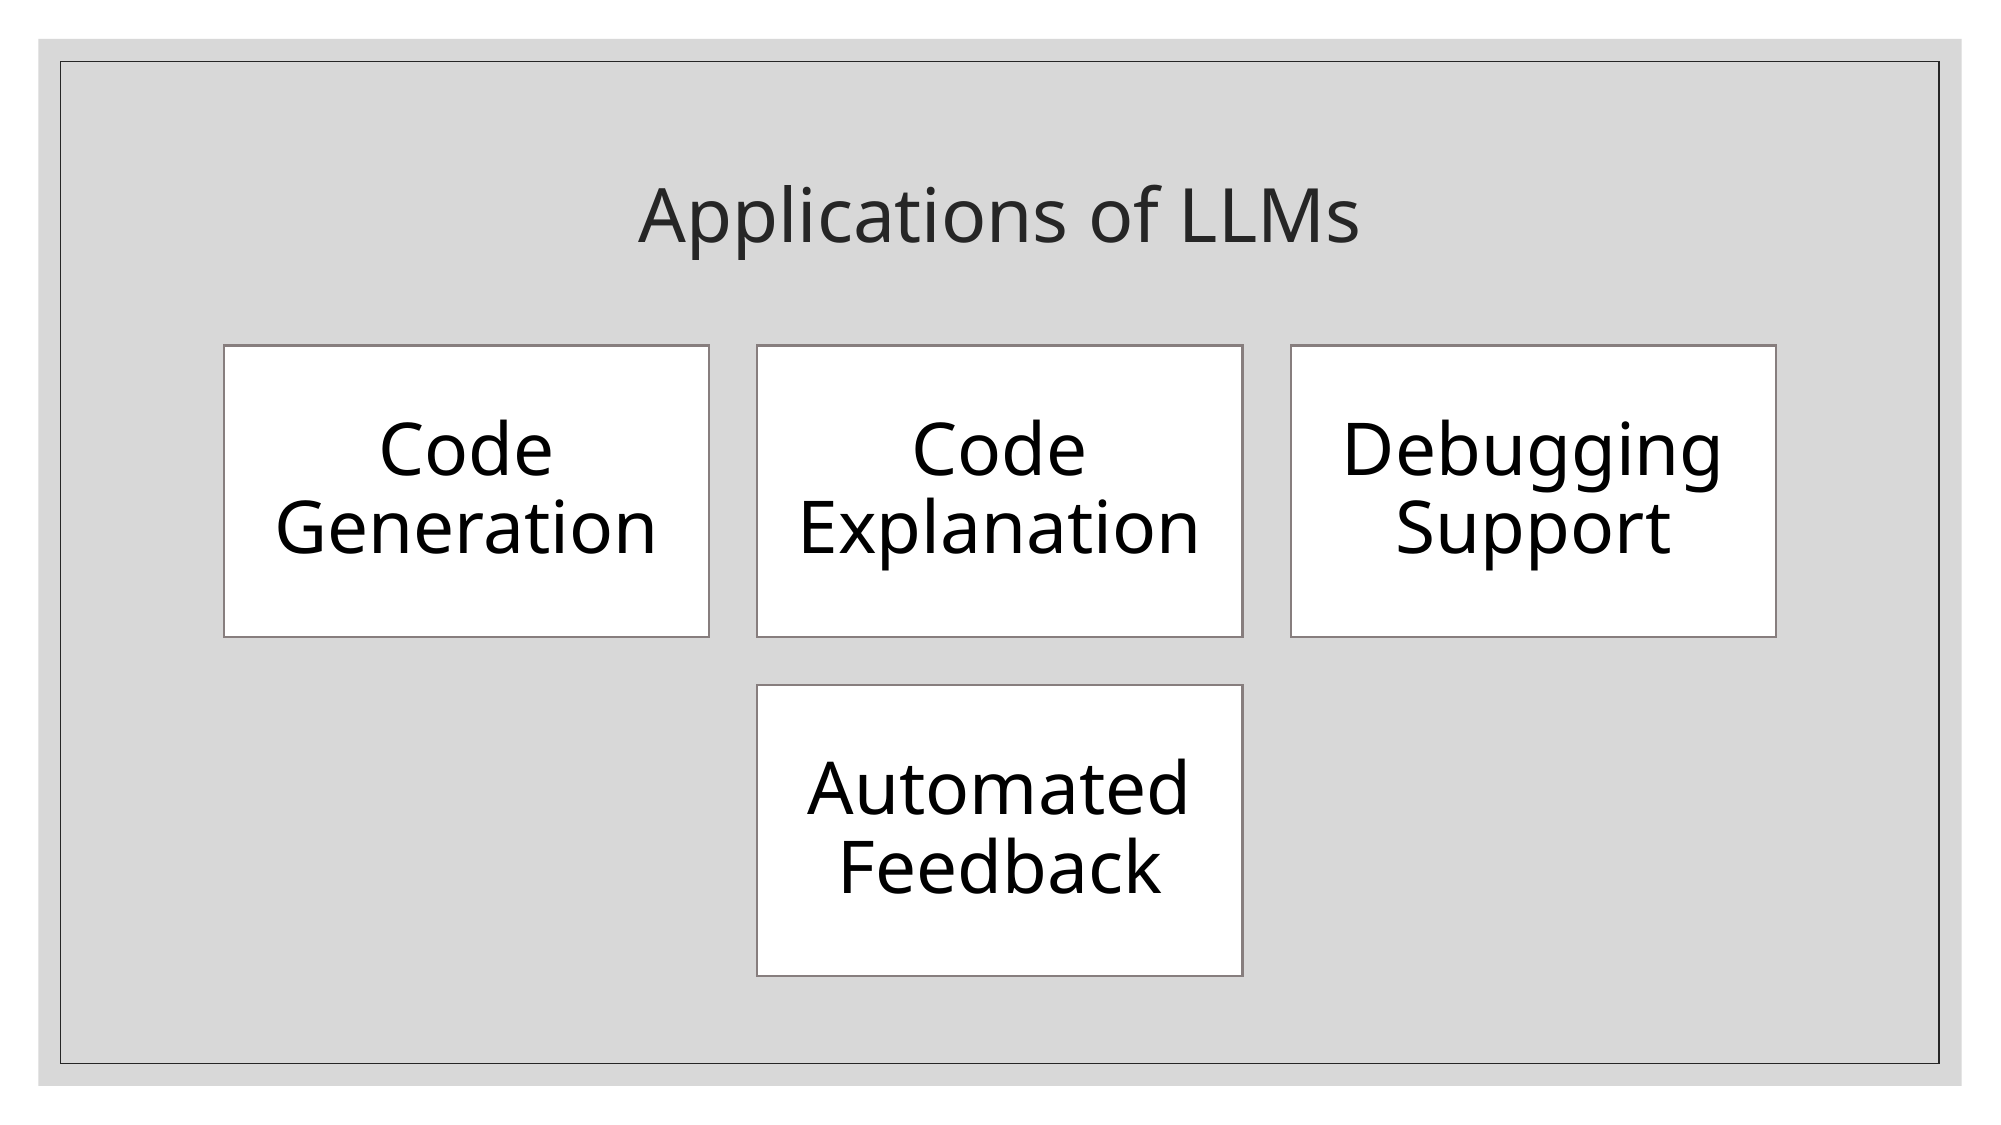

# Applications of LLMs
Code Generation
Code Explanation
Debugging Support
Automated Feedback